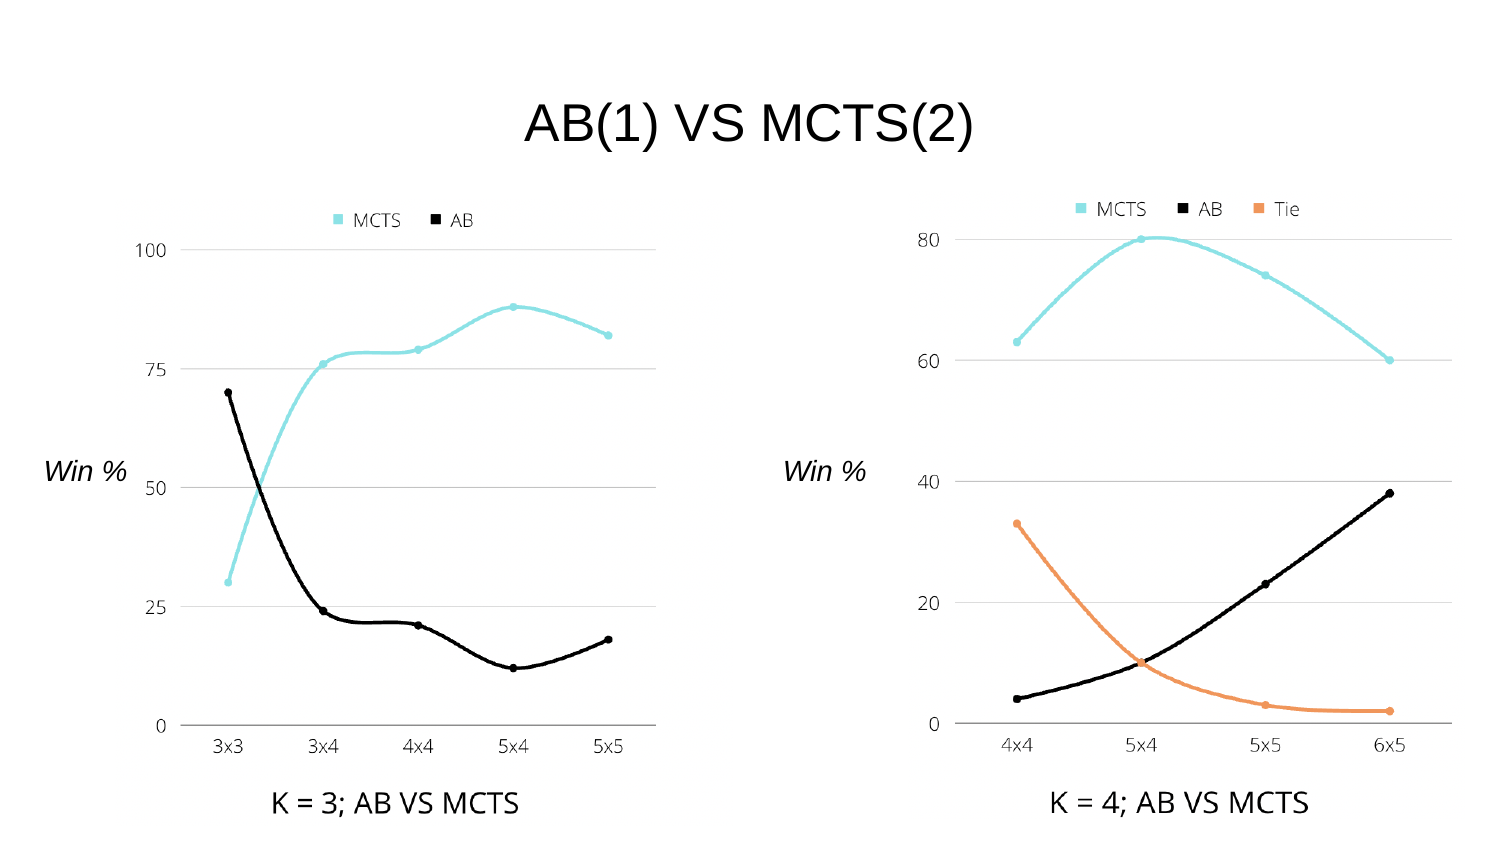

# AB(1) VS MCTS(2)
Win %
Win %